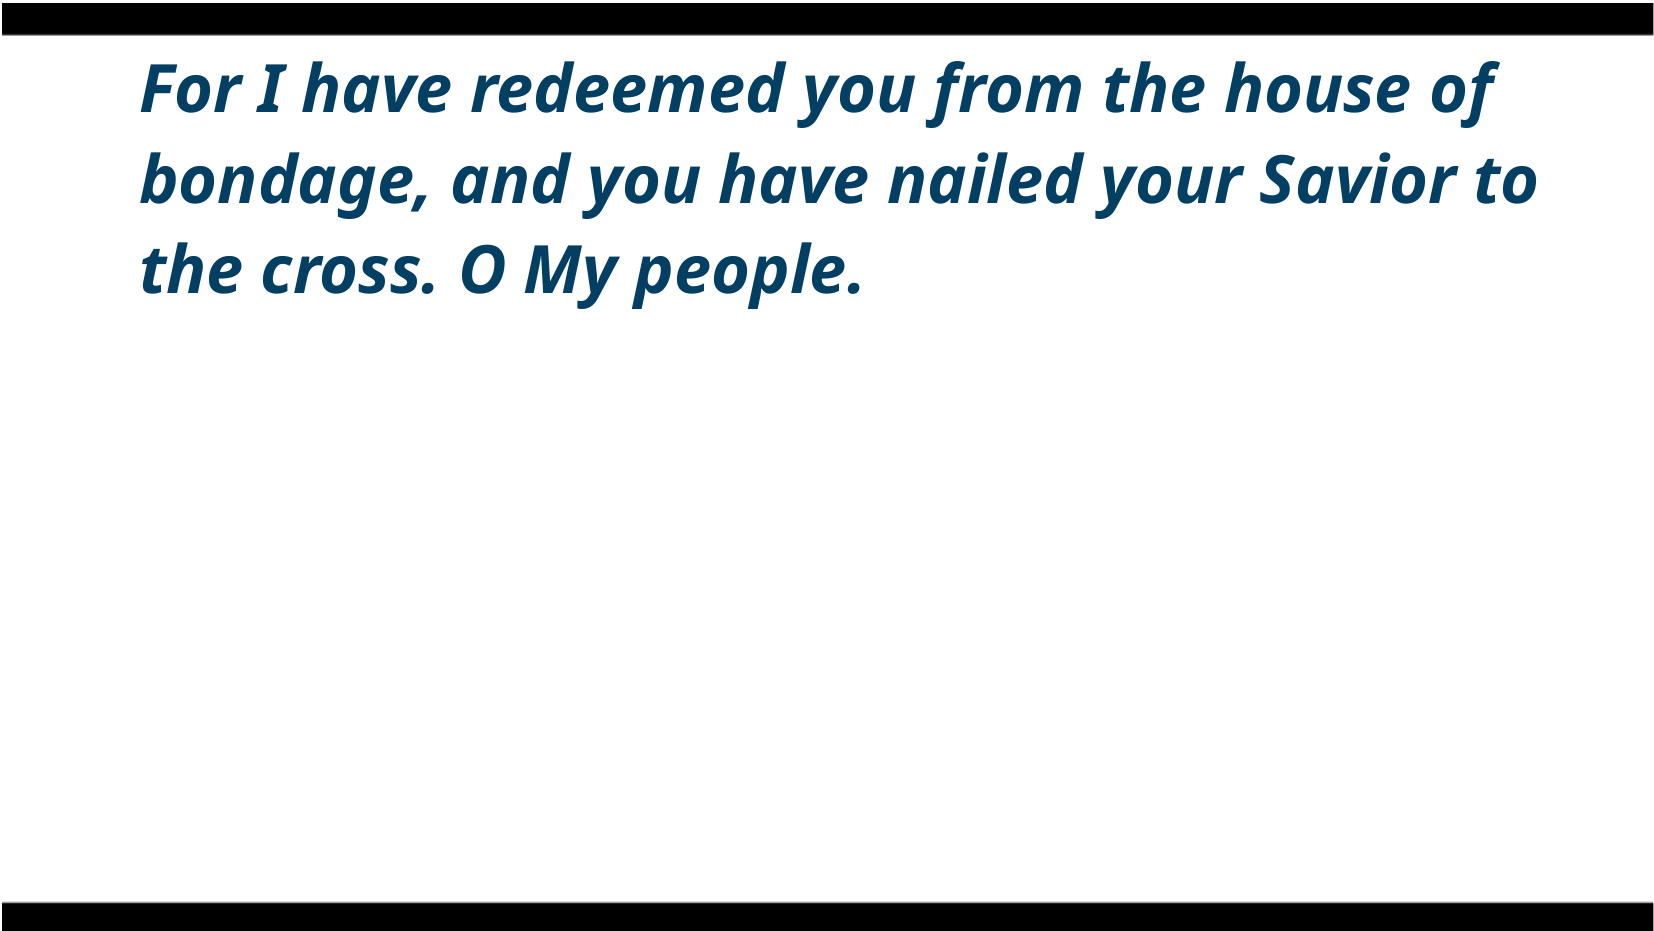

For I have redeemed you from the house of
 bondage, and you have nailed your Savior to
 the cross. O My people.